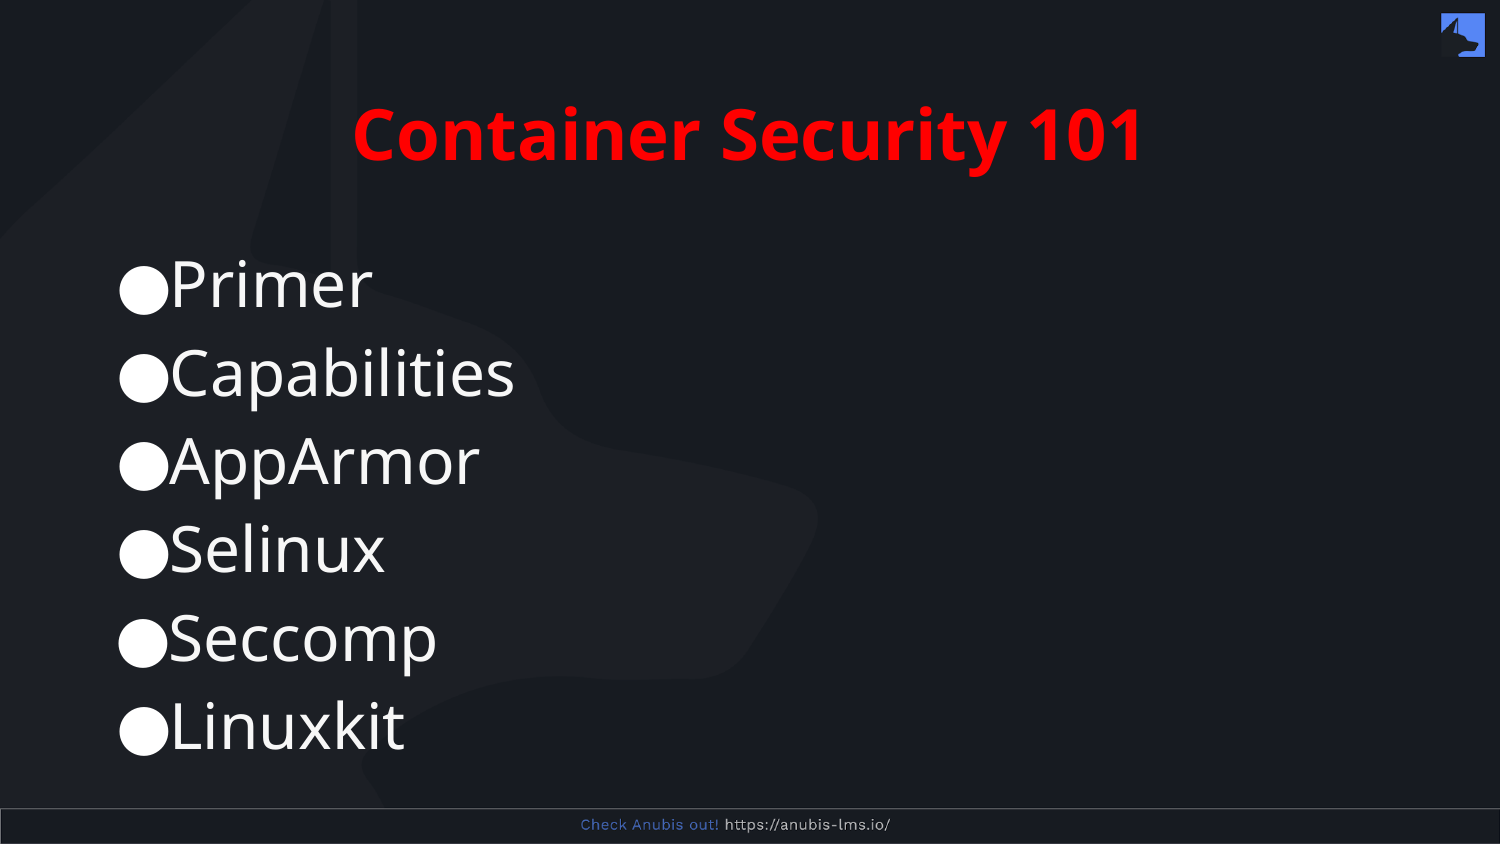

# Container Security 101
Primer
Capabilities
AppArmor
Selinux
Seccomp
Linuxkit